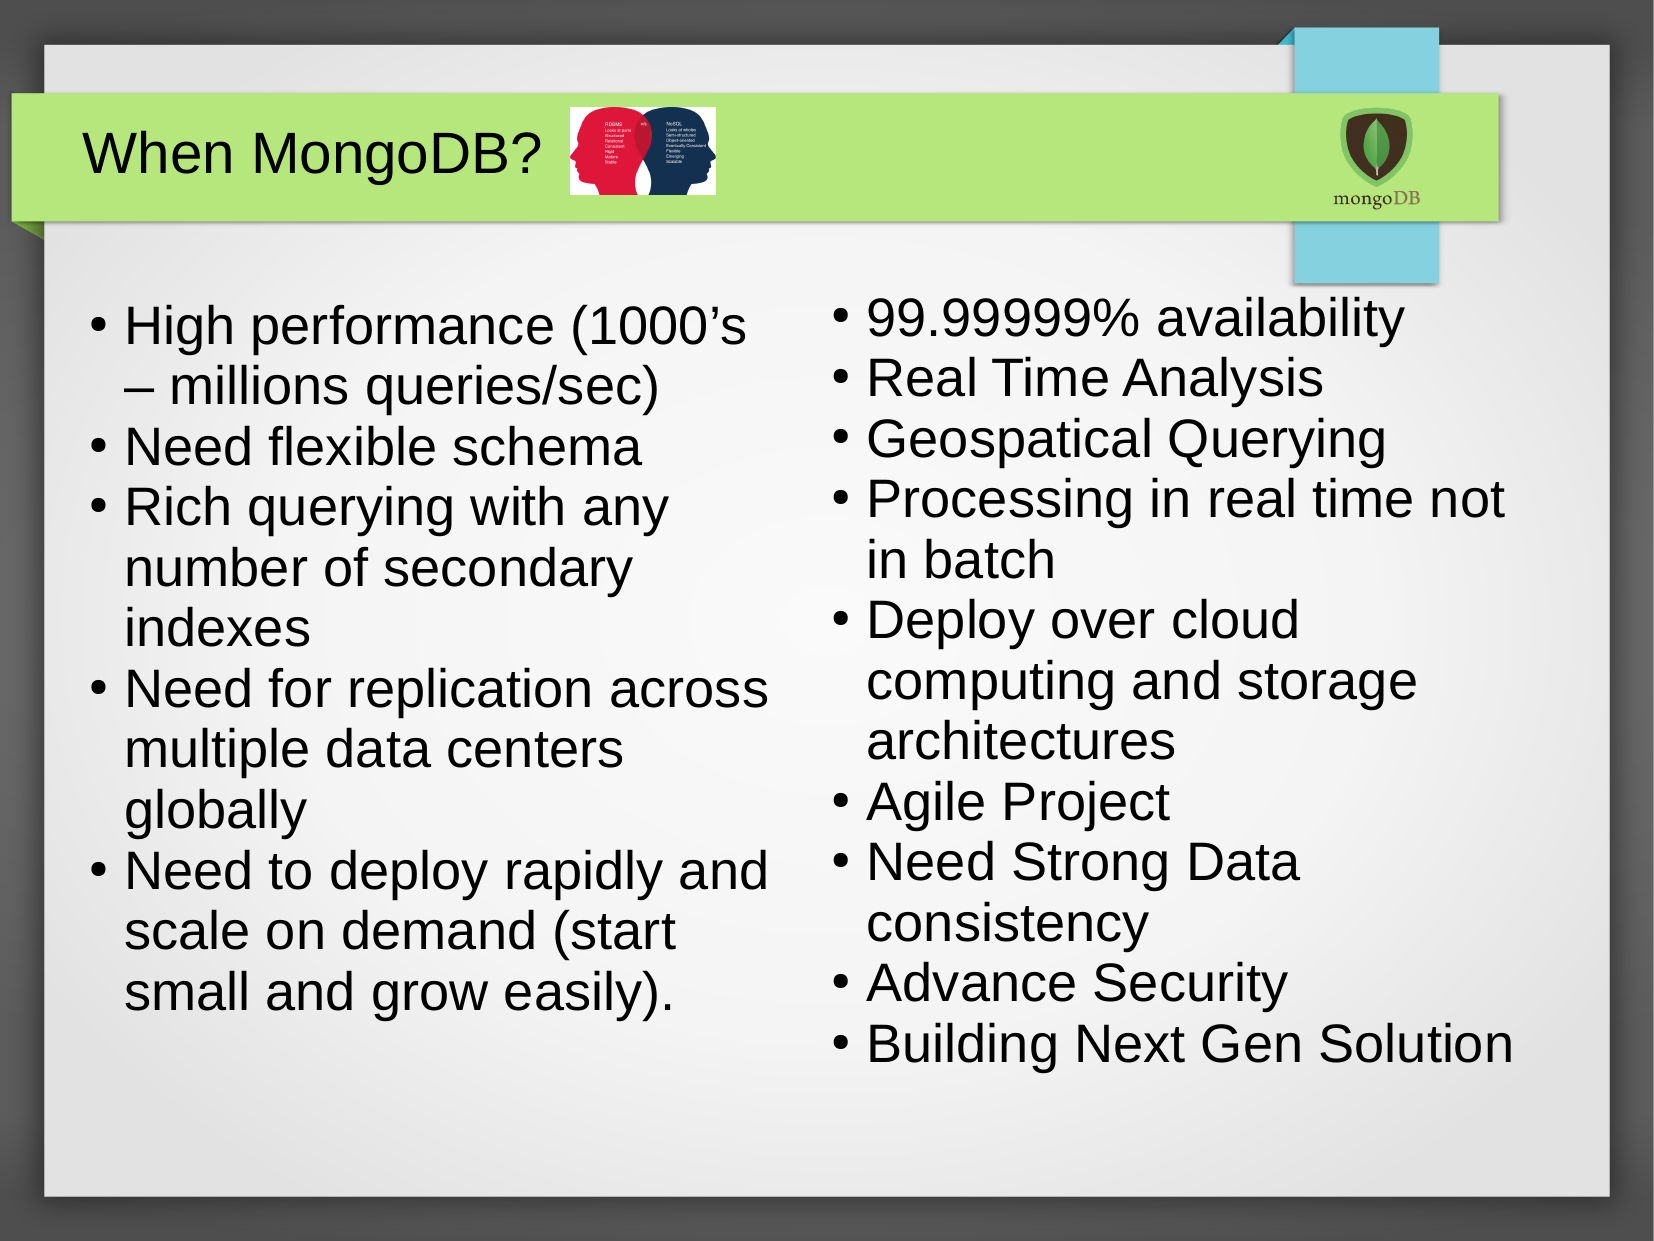

# When MongoDB?
99.99999% availability
Real Time Analysis
Geospatical Querying
Processing in real time not in batch
Deploy over cloud computing and storage architectures
Agile Project
Need Strong Data consistency
Advance Security
Building Next Gen Solution
High performance (1000’s – millions queries/sec)
Need flexible schema
Rich querying with any number of secondary indexes
Need for replication across multiple data centers globally
Need to deploy rapidly and scale on demand (start small and grow easily).